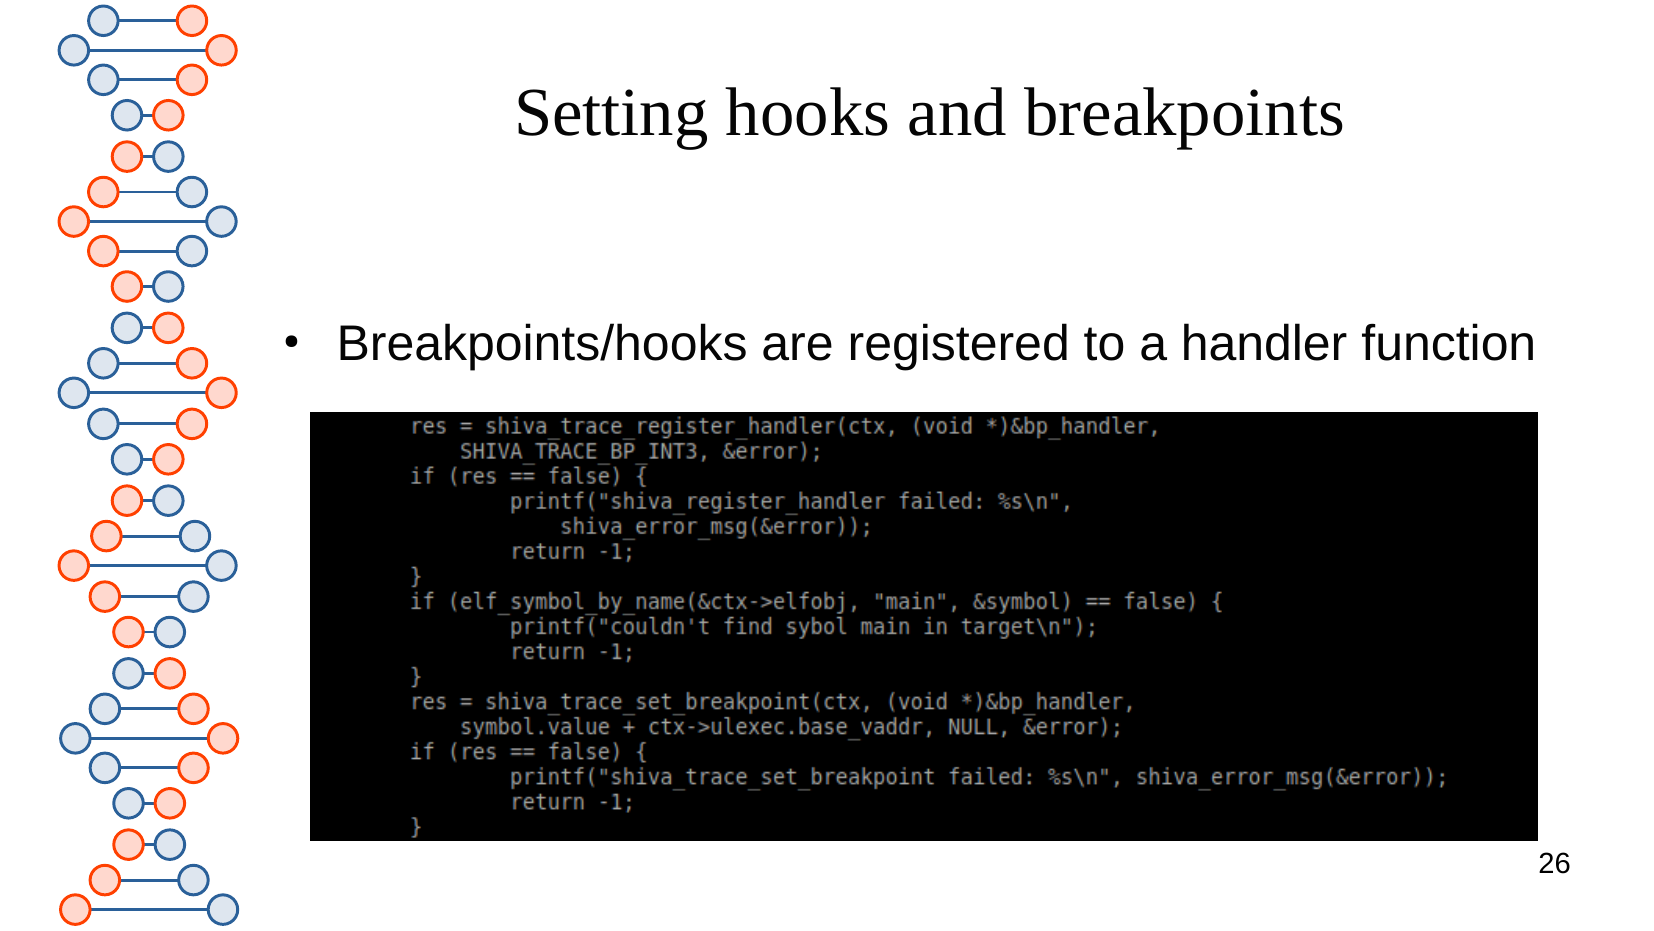

# Setting hooks and breakpoints
Breakpoints/hooks are registered to a handler function
26